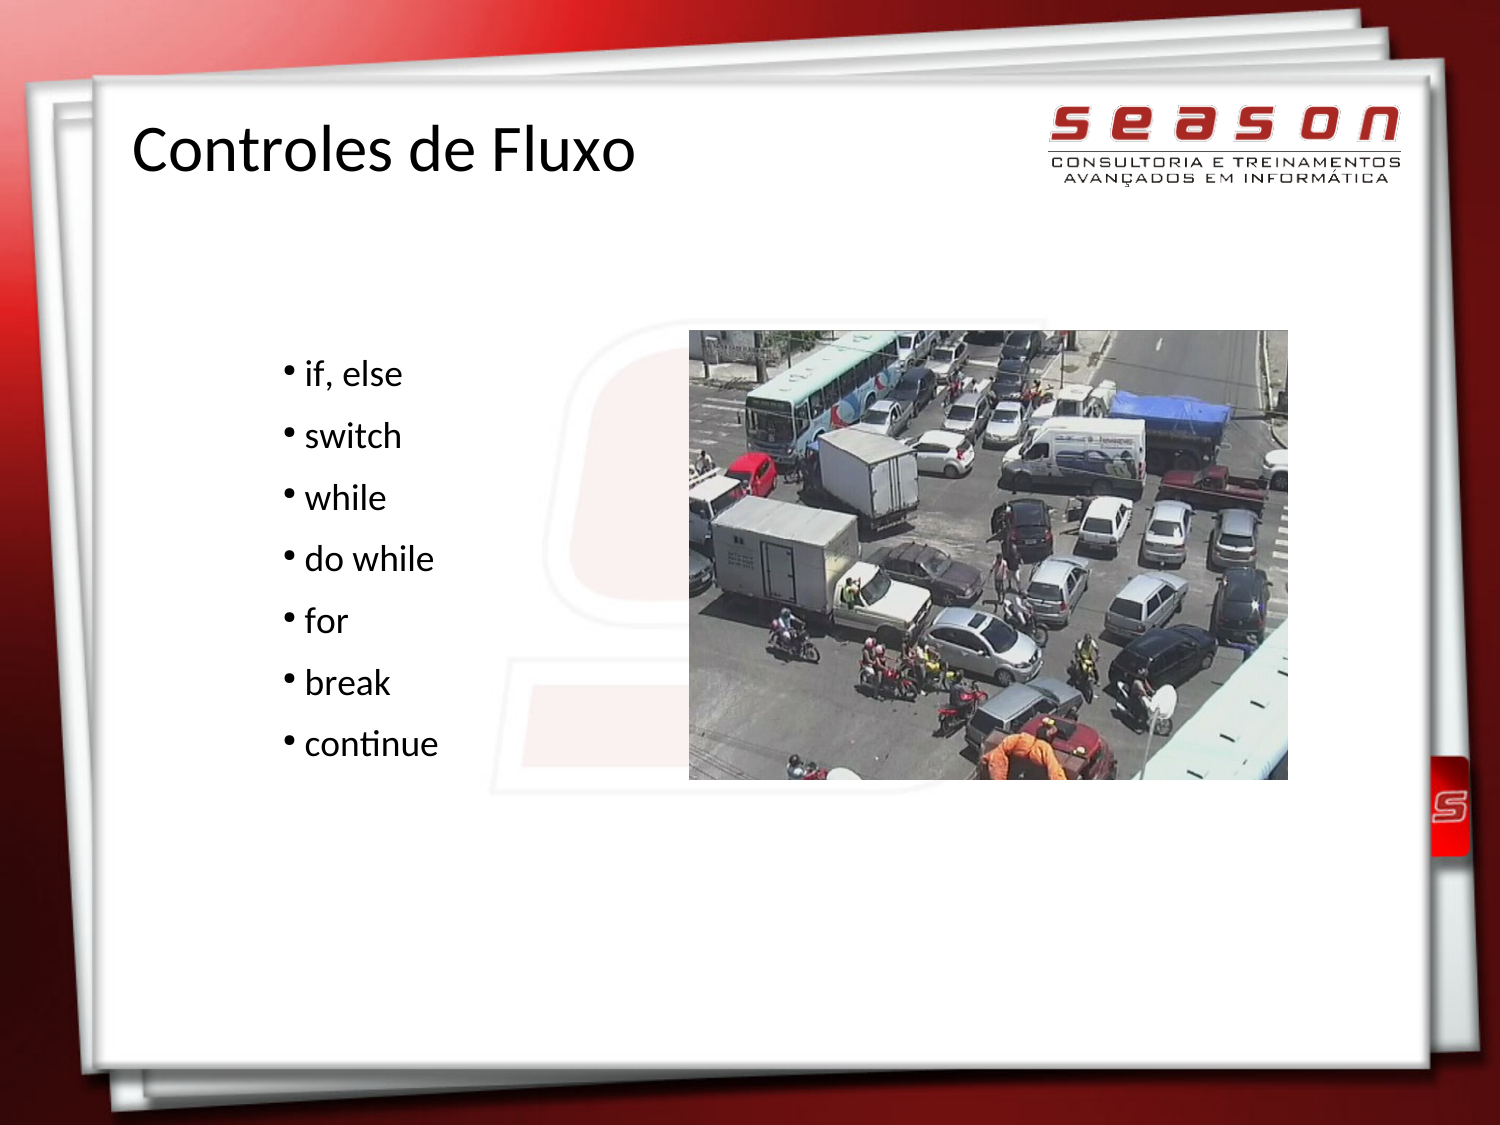

# Controles de Fluxo
 if, else
 switch
 while
 do while
 for
 break
 continue